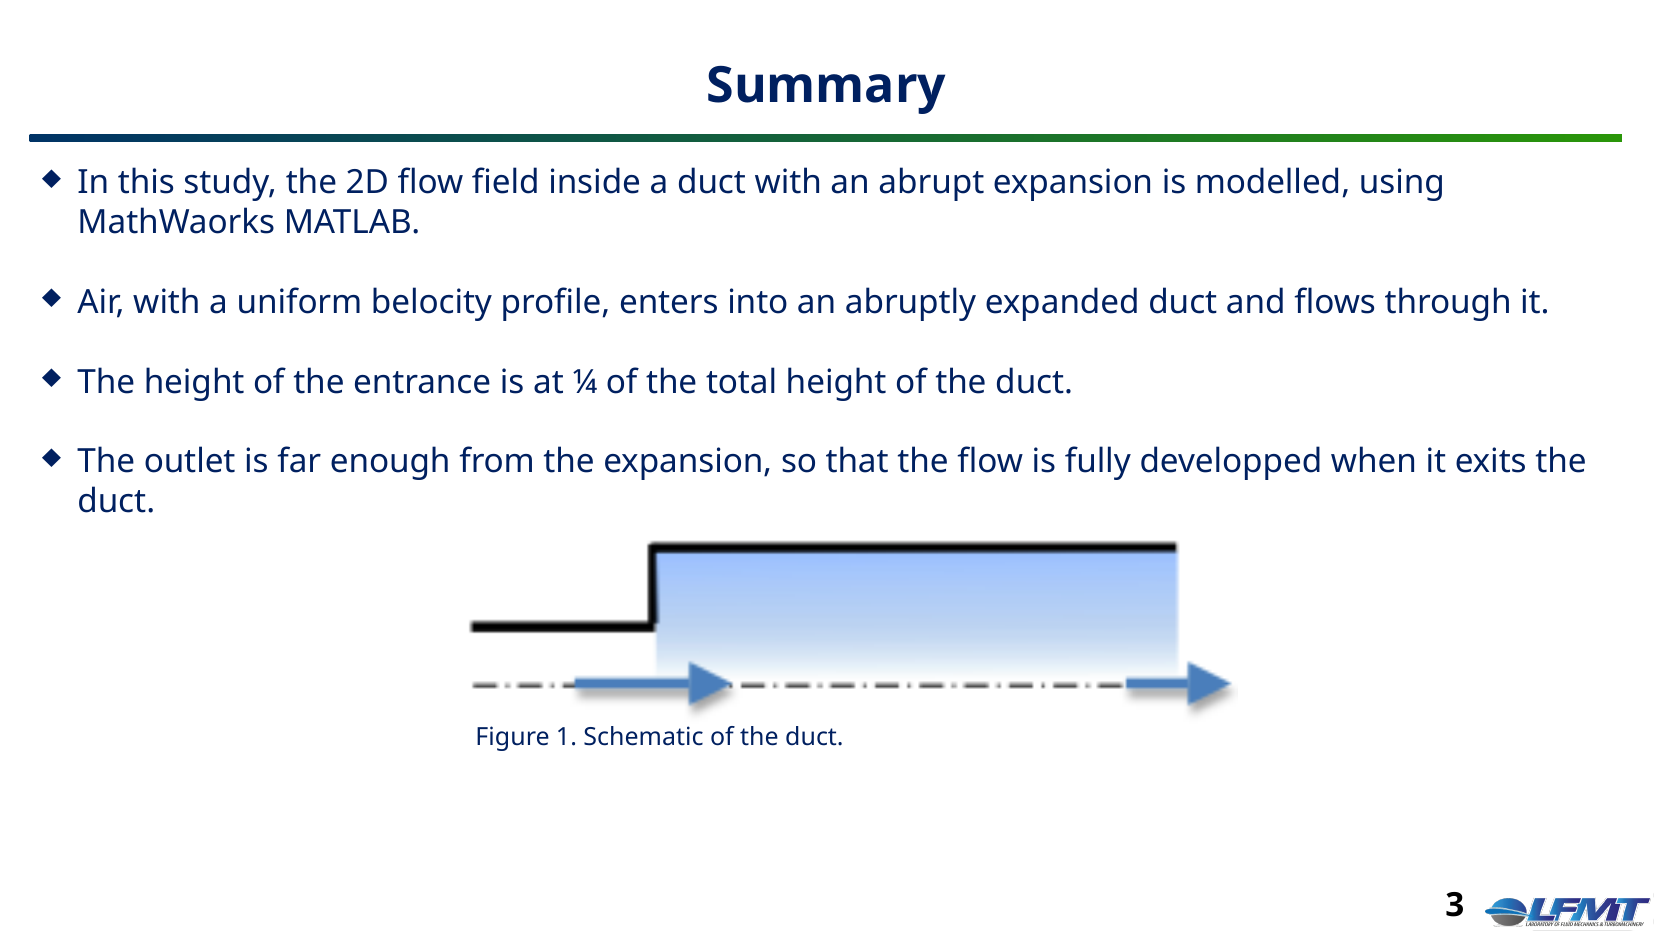

# Summary
In this study, the 2D flow field inside a duct with an abrupt expansion is modelled, using MathWaorks MATLAB.
Air, with a uniform belocity profile, enters into an abruptly expanded duct and flows through it.
The height of the entrance is at ¼ of the total height of the duct.
The outlet is far enough from the expansion, so that the flow is fully developped when it exits the duct.
Figure 1. Schematic of the duct.